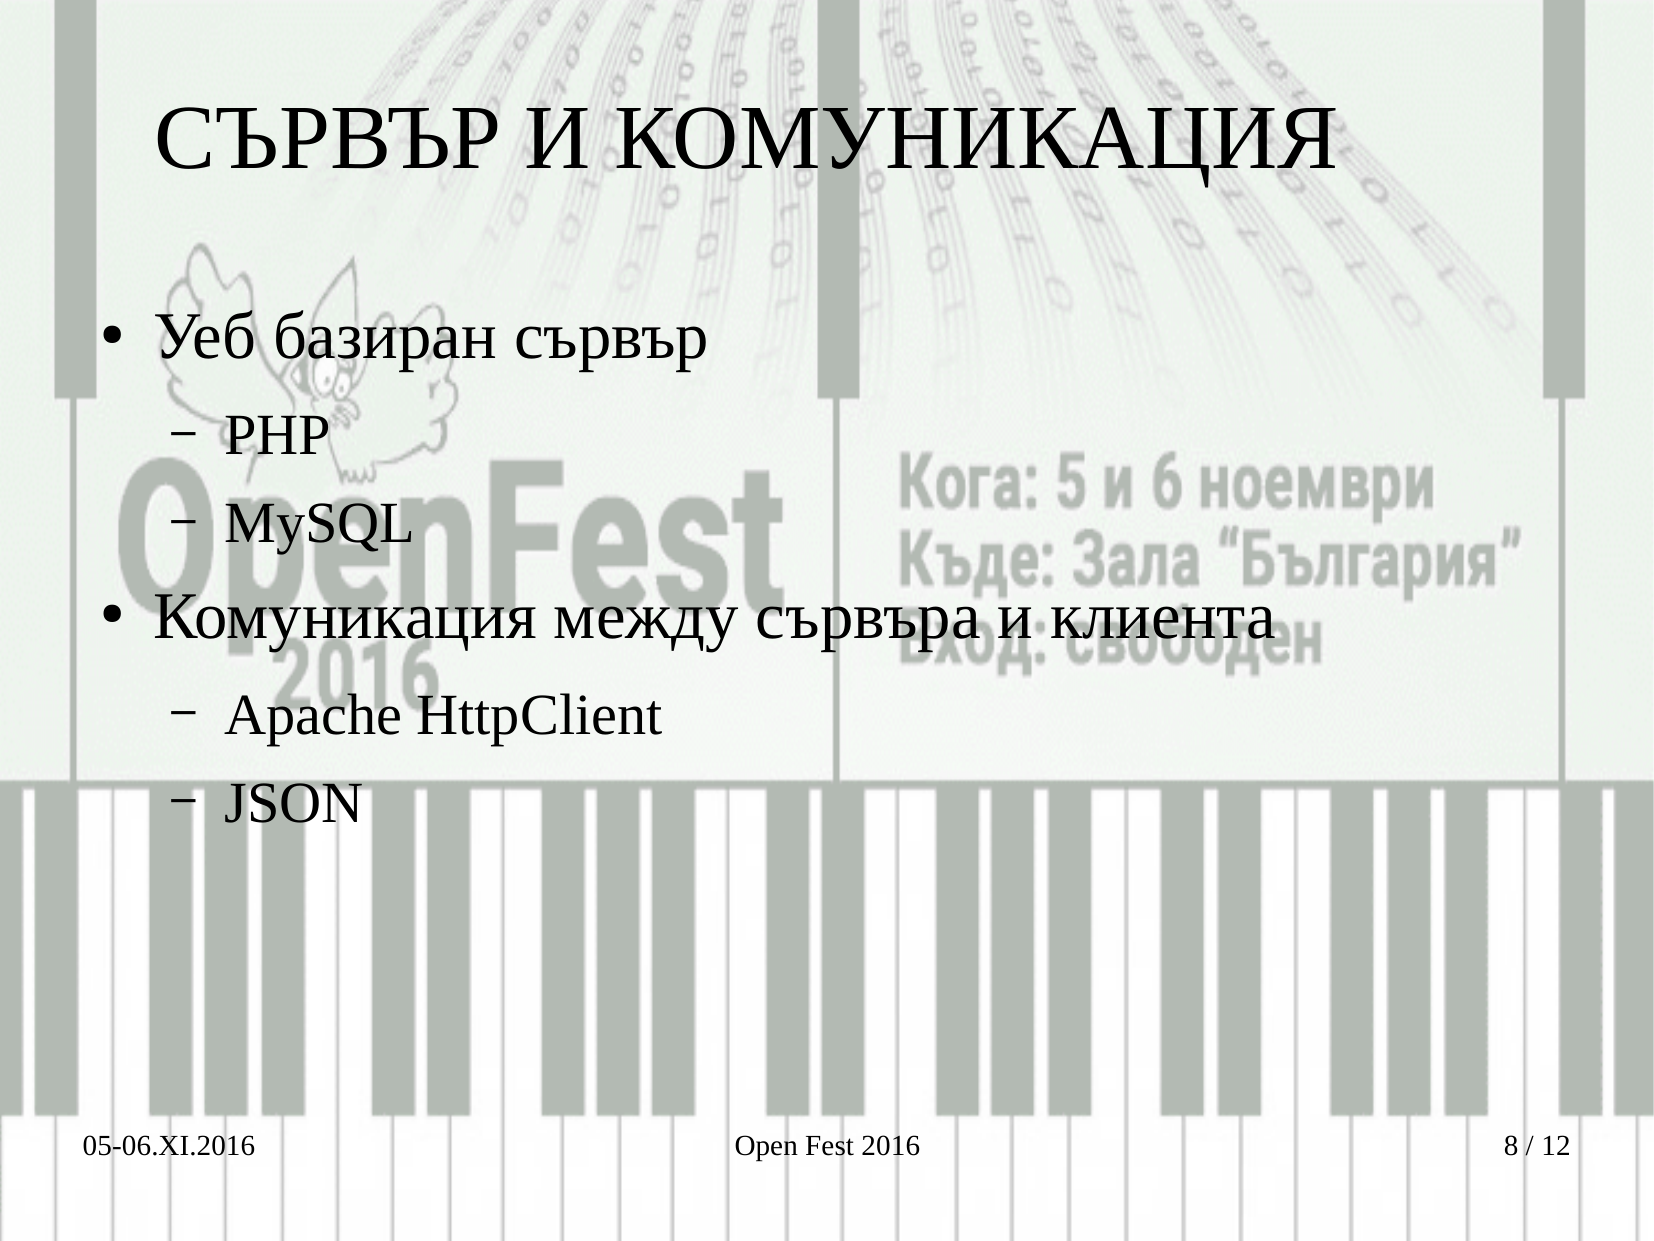

# СЪРВЪР И КОМУНИКАЦИЯ
Уеб базиран сървър
PHP
MySQL
Комуникация между сървъра и клиента
Apache HttpClient
JSON
05-06.XI.2016
Open Fest 2016
8